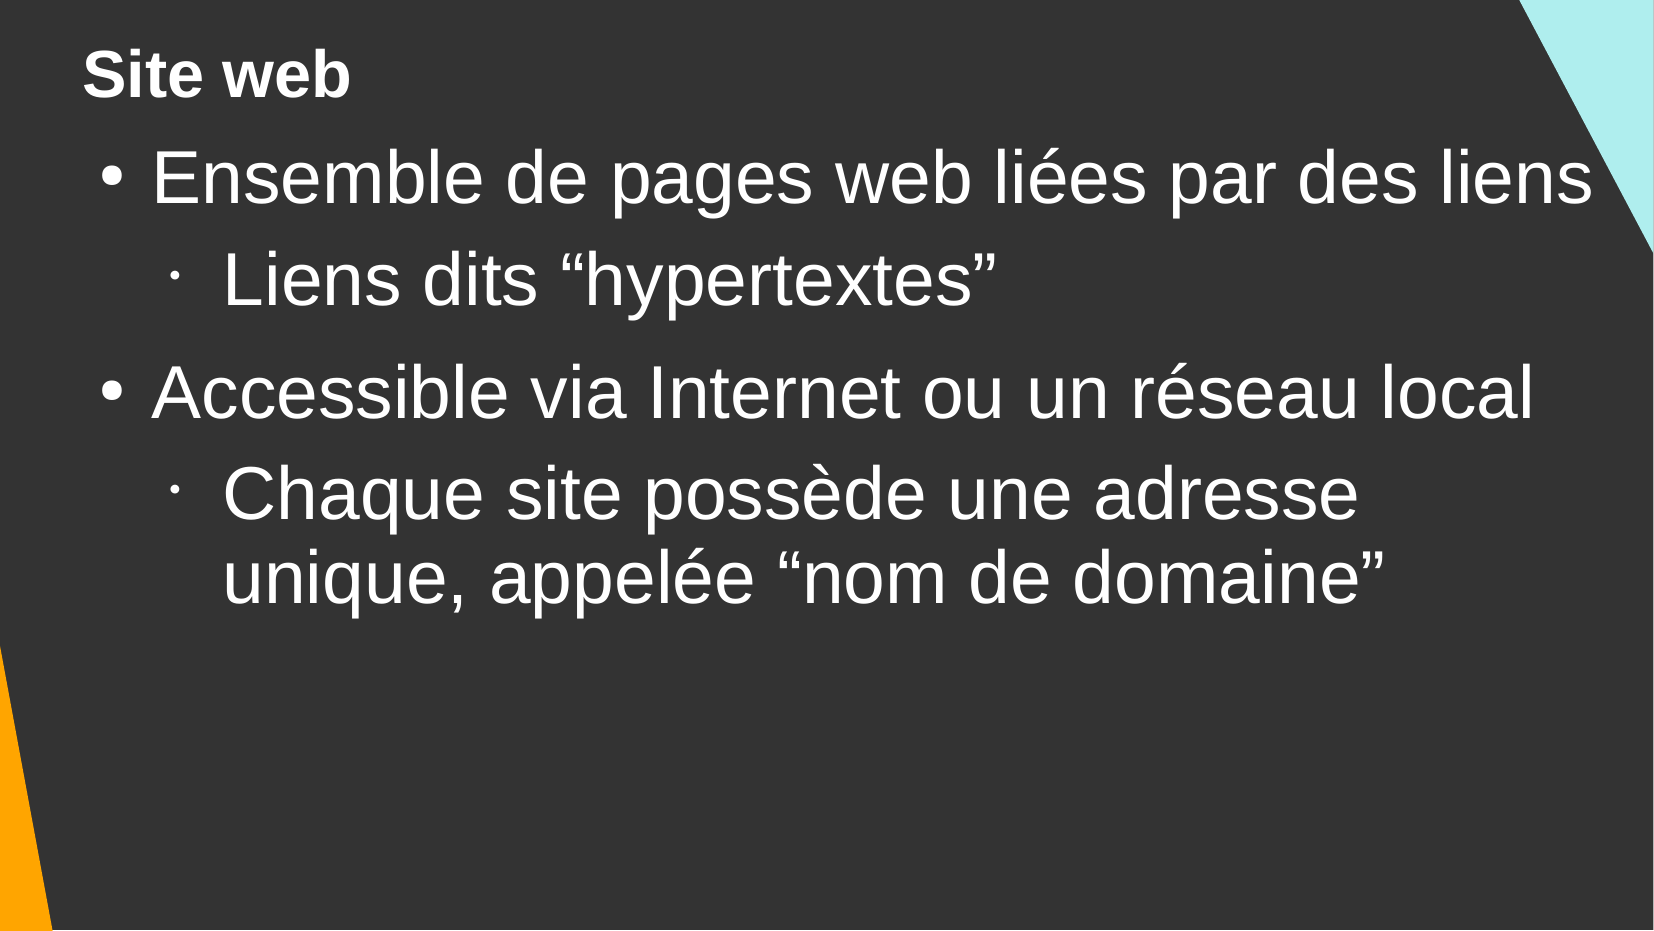

# Site web
Ensemble de pages web liées par des liens
Liens dits “hypertextes”
Accessible via Internet ou un réseau local
Chaque site possède une adresse unique, appelée “nom de domaine”